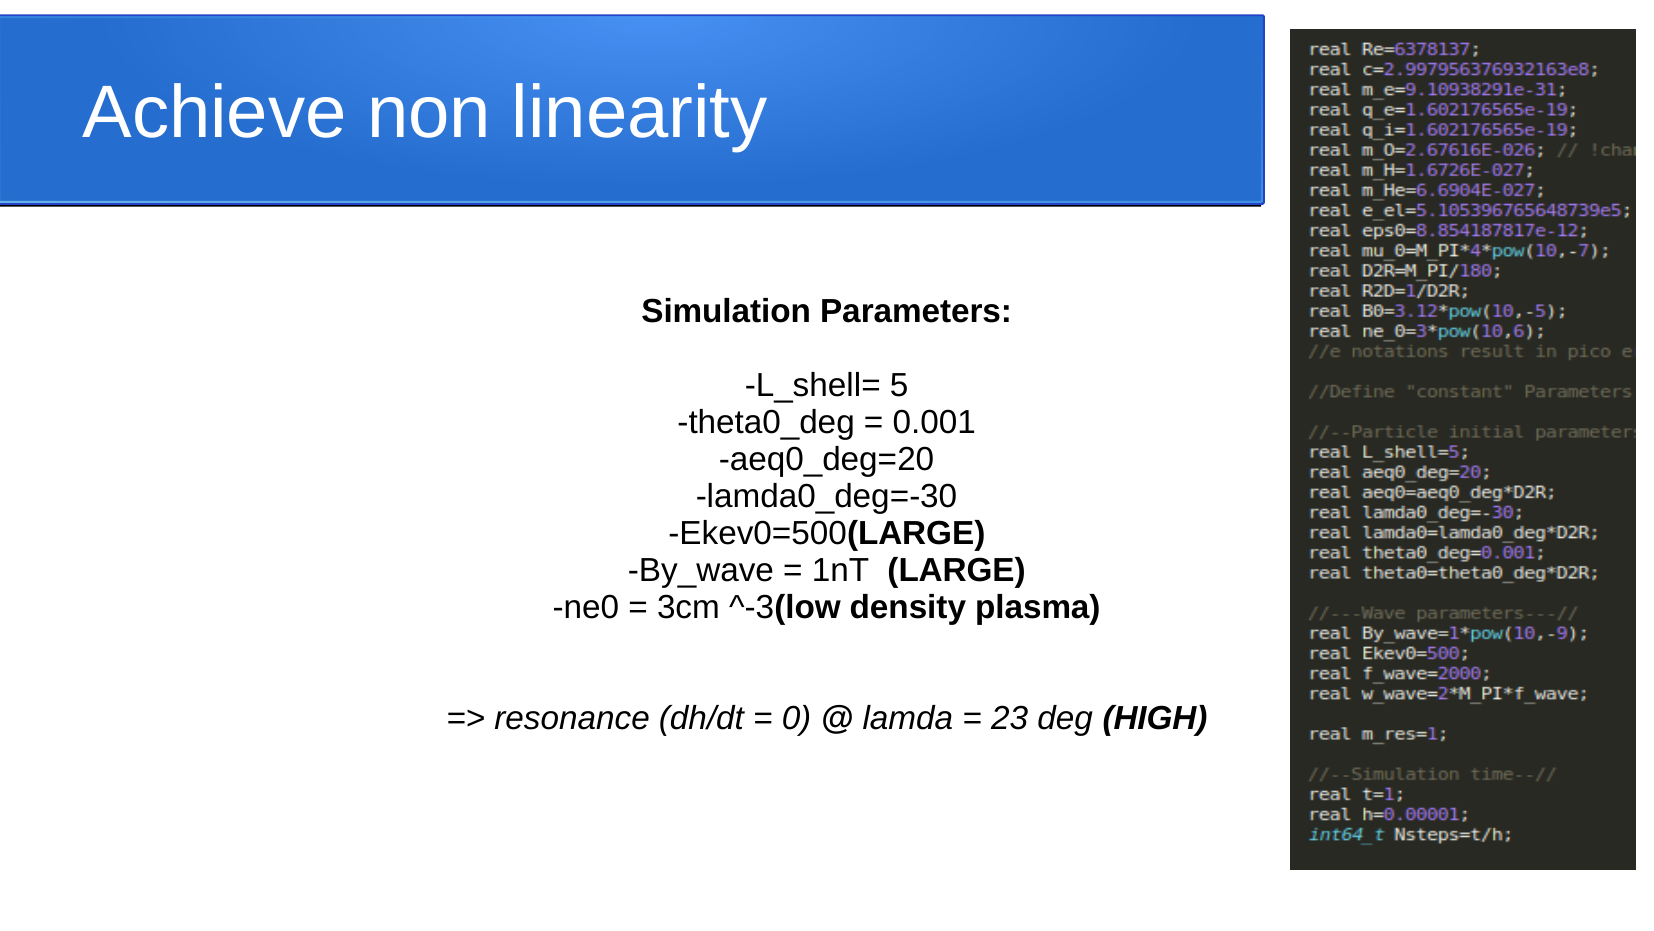

# Achieve non linearity
Simulation Parameters:
-L_shell= 5
-theta0_deg = 0.001
-aeq0_deg=20
-lamda0_deg=-30
-Ekev0=500(LARGE)
-By_wave = 1nT (LARGE)
-ne0 = 3cm ^-3(low density plasma)
=> resonance (dh/dt = 0) @ lamda = 23 deg (HIGH)